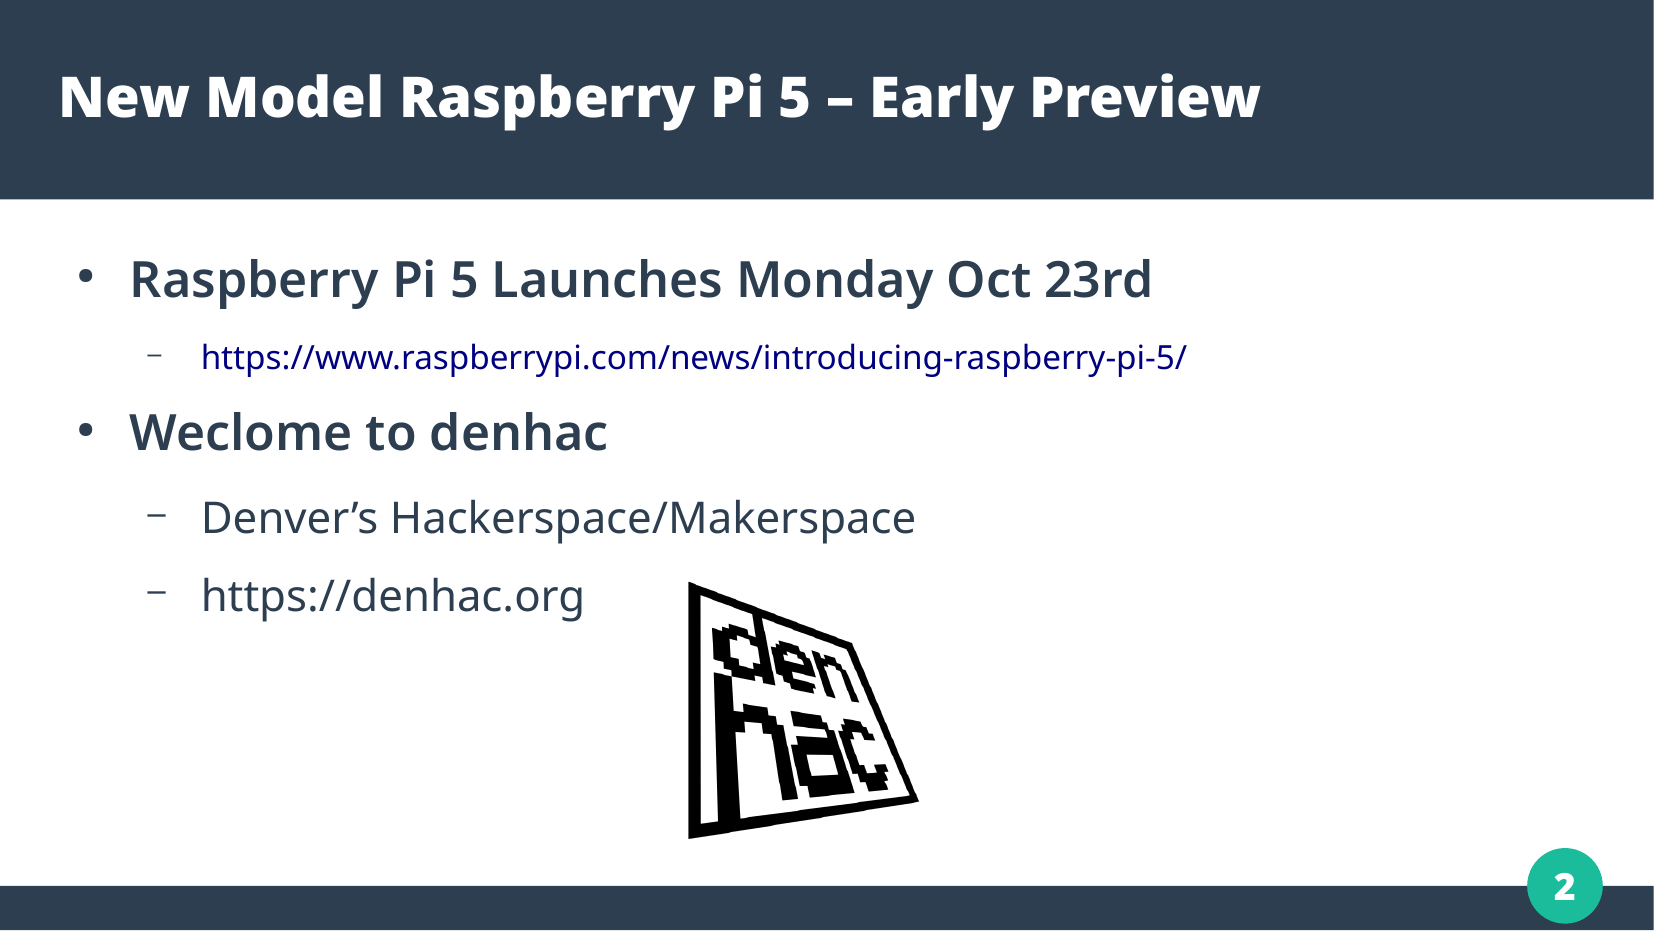

# New Model Raspberry Pi 5 – Early Preview
Raspberry Pi 5 Launches Monday Oct 23rd
https://www.raspberrypi.com/news/introducing-raspberry-pi-5/
Weclome to denhac
Denver’s Hackerspace/Makerspace
https://denhac.org